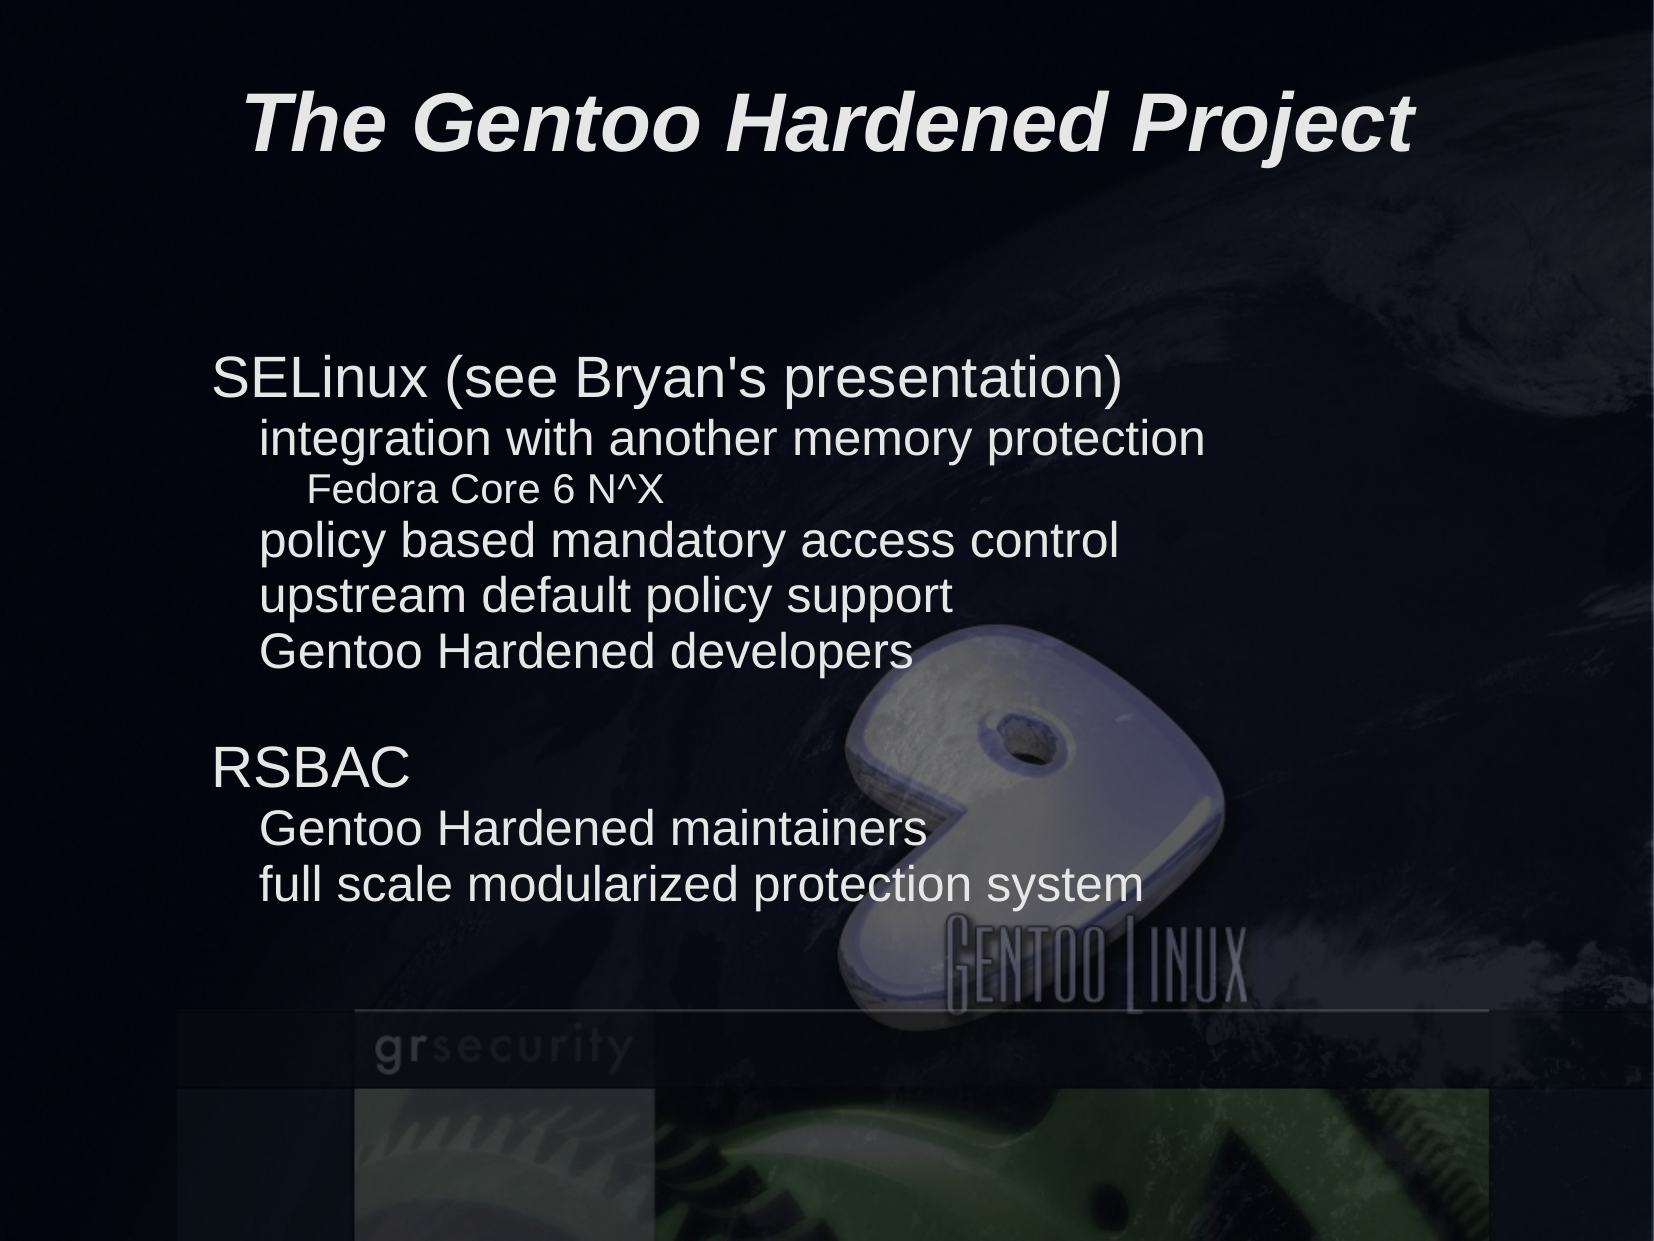

# The Gentoo Hardened Project
SELinux (see Bryan's presentation)
integration with another memory protection
Fedora Core 6 N^X
policy based mandatory access control
upstream default policy support
Gentoo Hardened developers
RSBAC
Gentoo Hardened maintainers
full scale modularized protection system